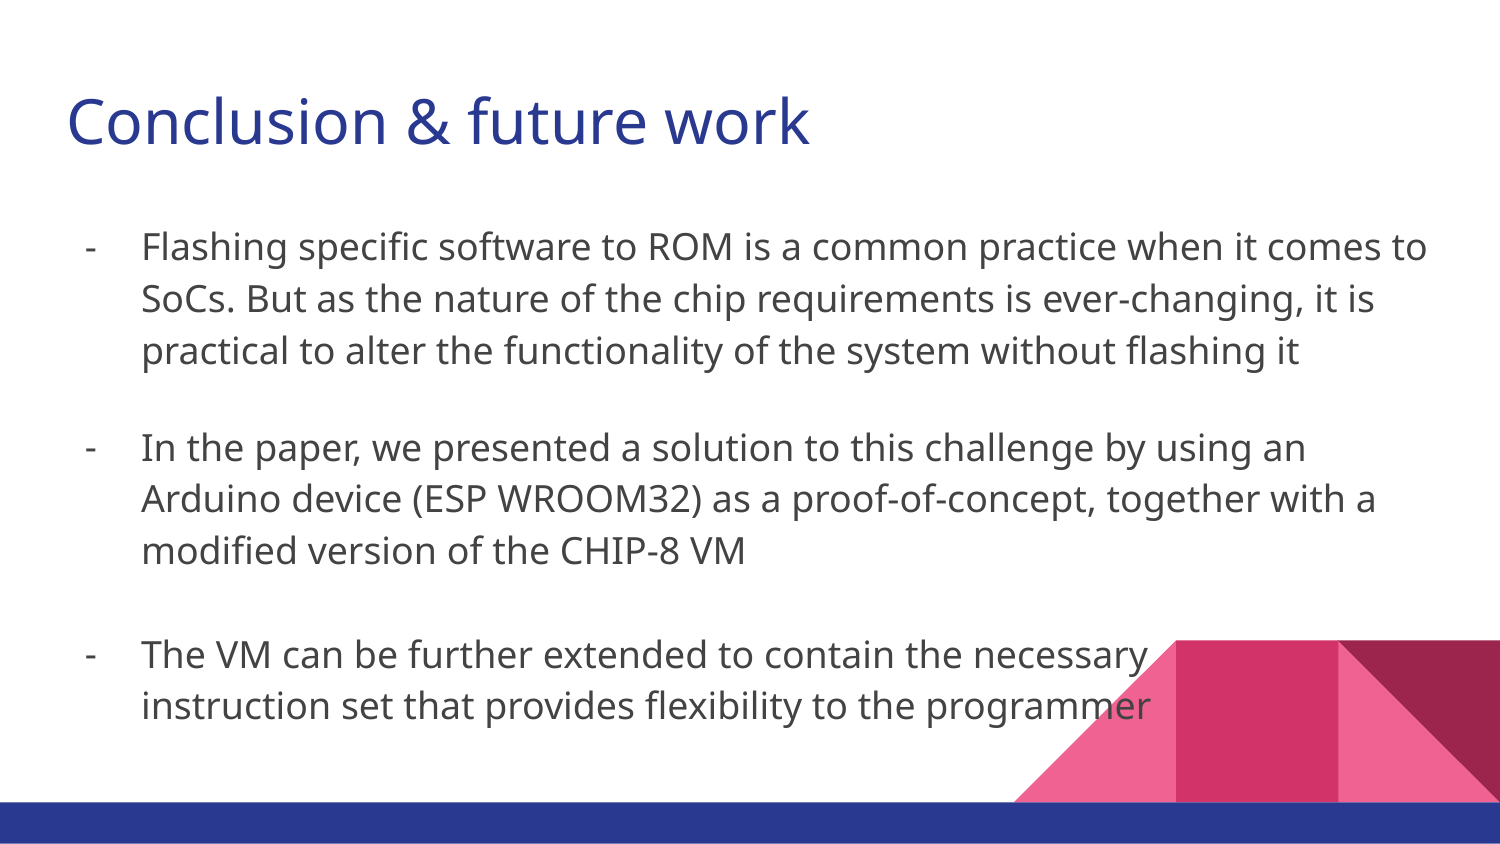

Conclusion & future work
Flashing specific software to ROM is a common practice when it comes to SoCs. But as the nature of the chip requirements is ever-changing, it is practical to alter the functionality of the system without flashing it
In the paper, we presented a solution to this challenge by using an Arduino device (ESP WROOM32) as a proof-of-concept, together with a modified version of the CHIP-8 VM
The VM can be further extended to contain the necessary
instruction set that provides flexibility to the programmer